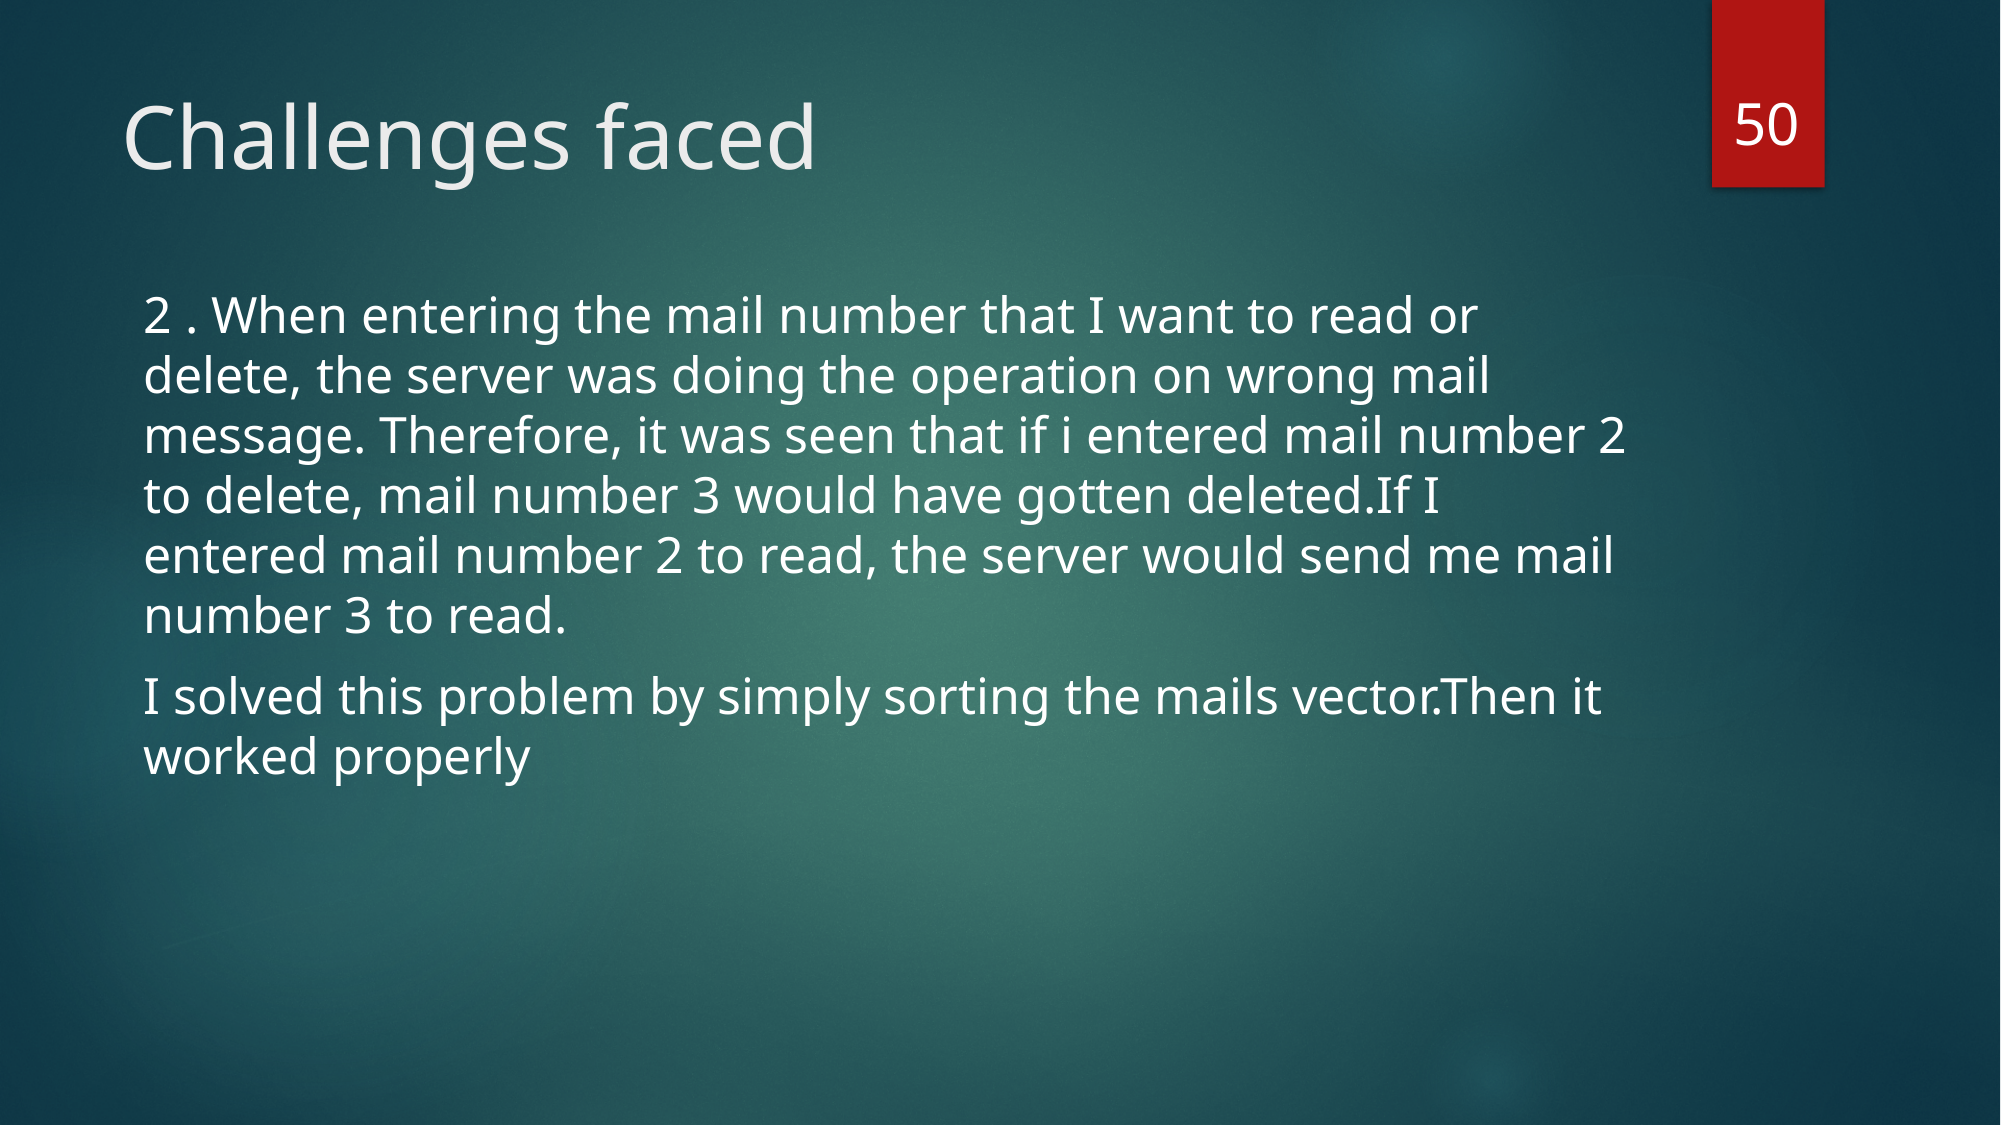

50
# Challenges faced
2 . When entering the mail number that I want to read or delete, the server was doing the operation on wrong mail message. Therefore, it was seen that if i entered mail number 2 to delete, mail number 3 would have gotten deleted.If I entered mail number 2 to read, the server would send me mail number 3 to read.
I solved this problem by simply sorting the mails vector.Then it worked properly